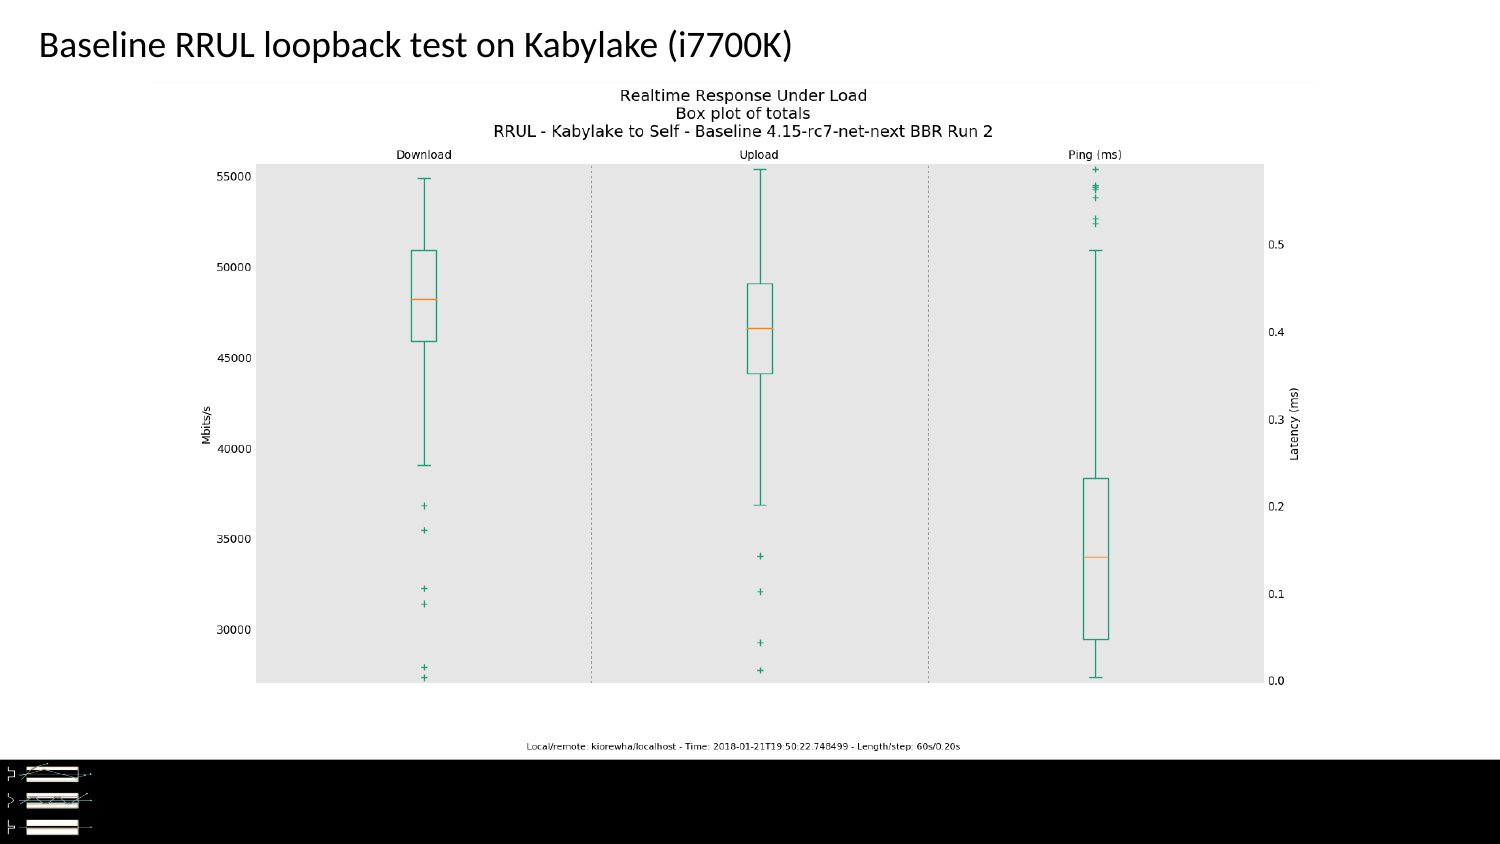

# Baseline RRUL loopback test on Kabylake (i7700K)